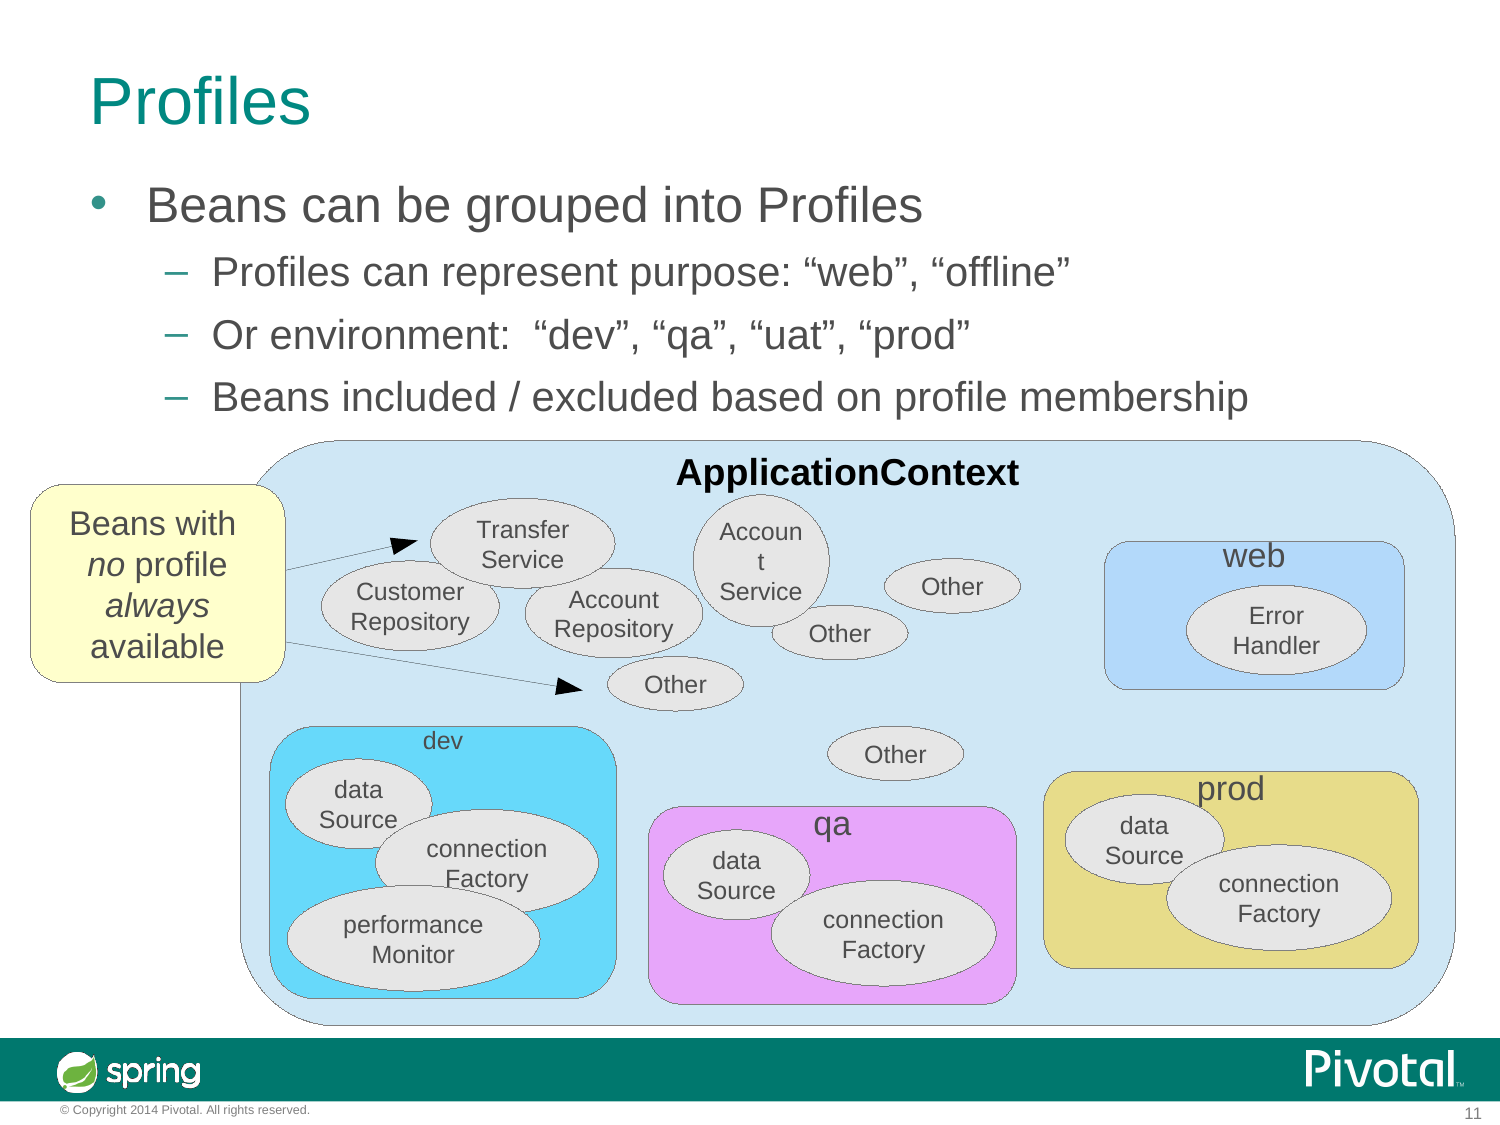

# Profiles
Beans can be grouped into Profiles
Profiles can represent purpose: “web”, “offline”
Or environment: “dev”, “qa”, “uat”, “prod”
Beans included / excluded based on profile membership
ApplicationContext
Beans with
no profile always
available
Account
Service
Transfer
Service
web
Other
Customer
Repository
Account
Repository
Error
Handler
Other
Other
Other
dev
data
Source
prod
data
Source
qa
connection
Factory
data
Source
connection
Factory
connection
Factory
performance
Monitor